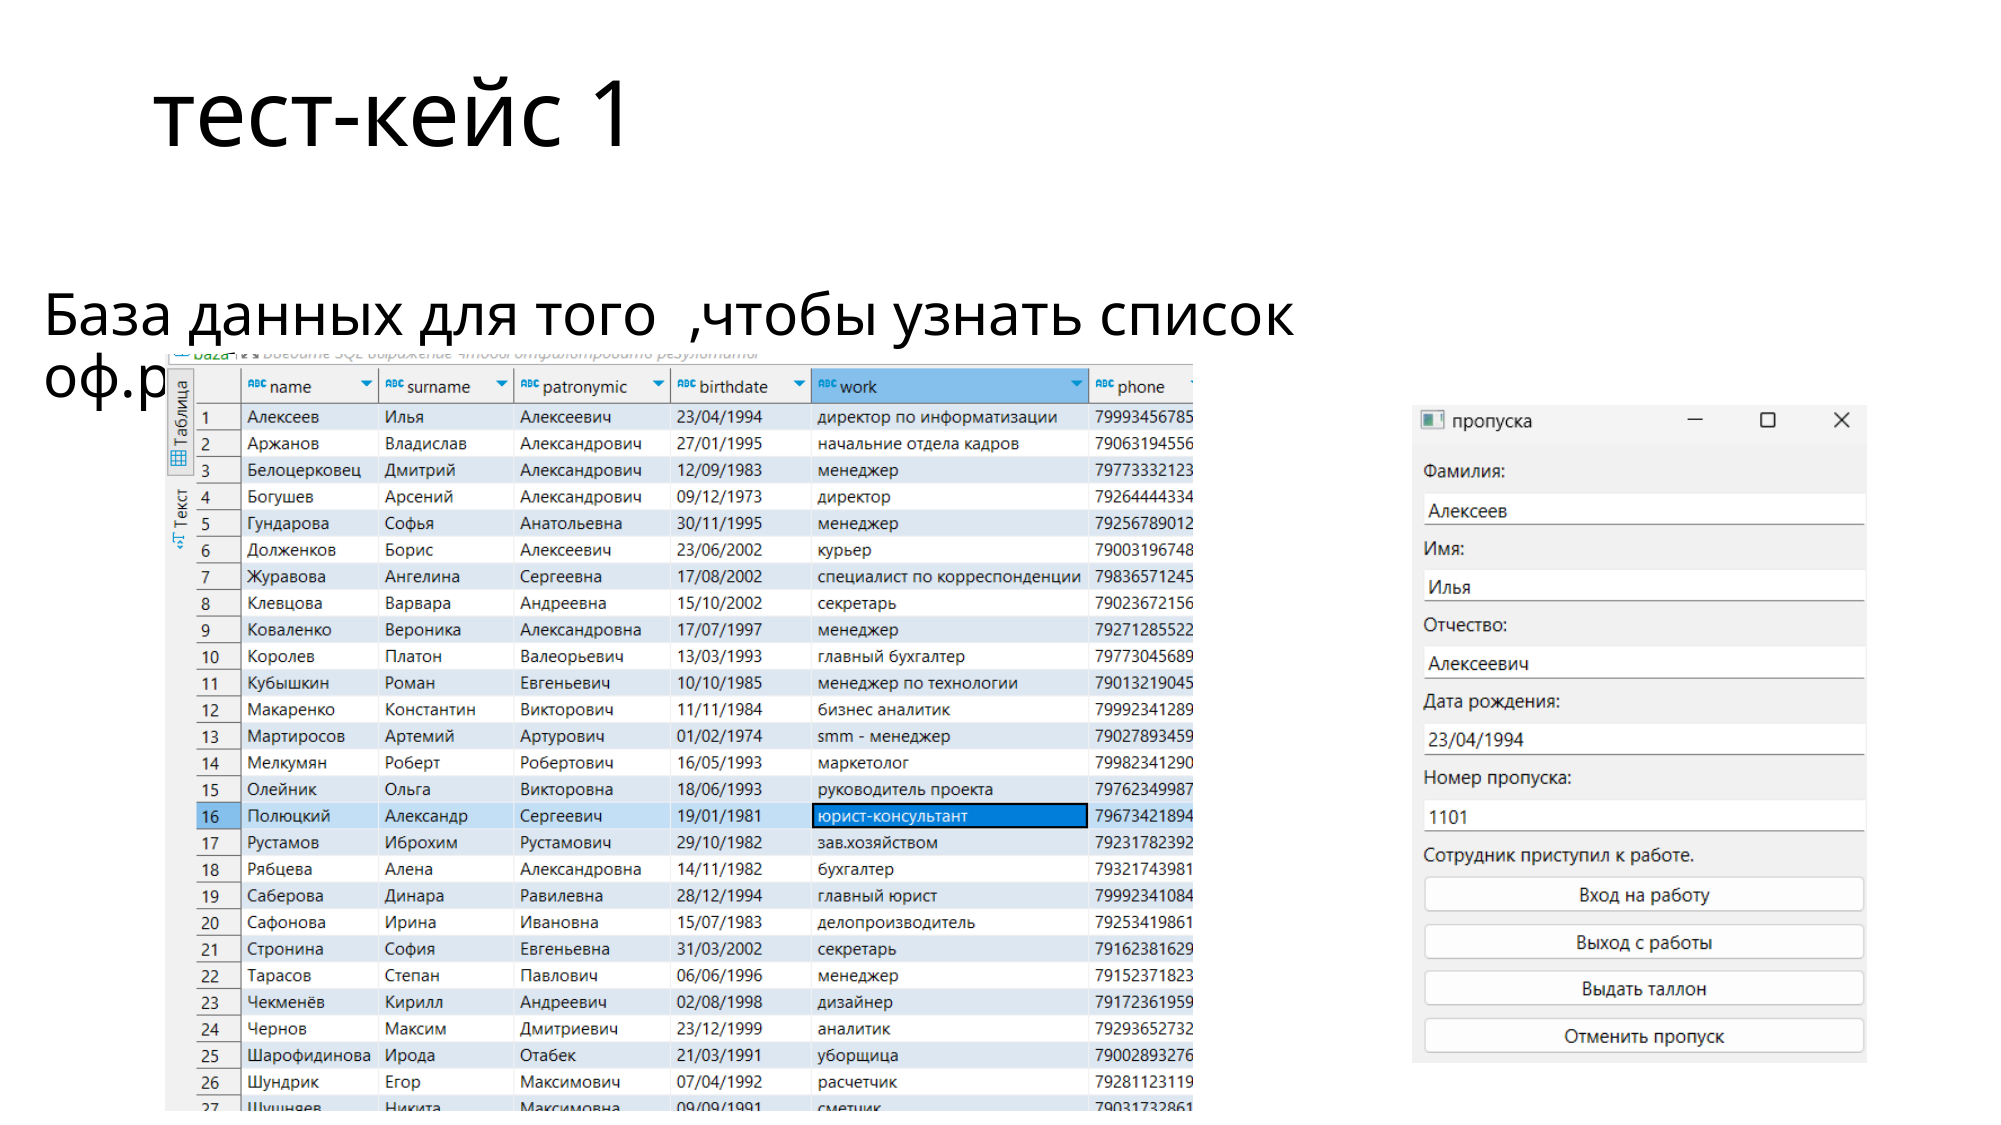

# тест-кейс 1
База данных для того ,чтобы узнать список оф.работников